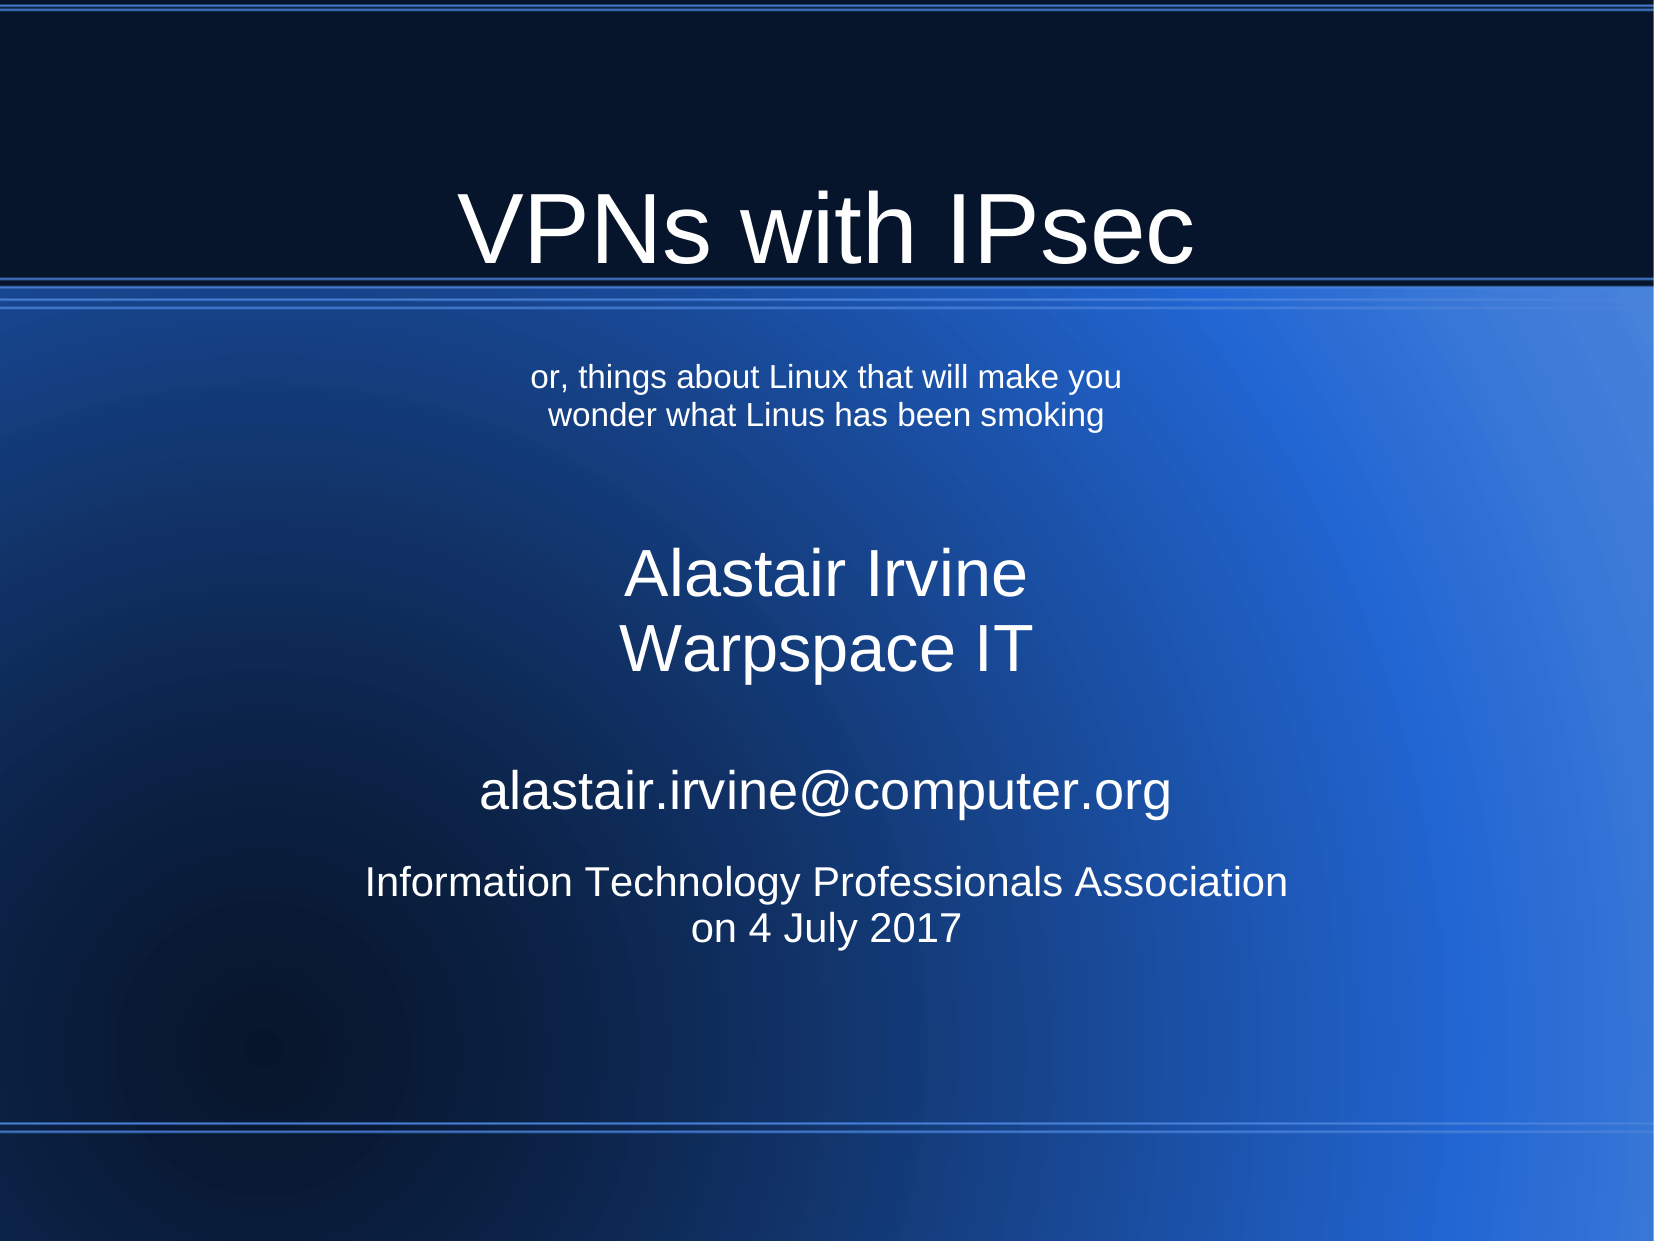

# VPNs with IPsec
or, things about Linux that will make you
wonder what Linus has been smoking
Alastair Irvine
Warpspace IT
 
alastair.irvine@computer.org
Information Technology Professionals Association
on 4 July 2017